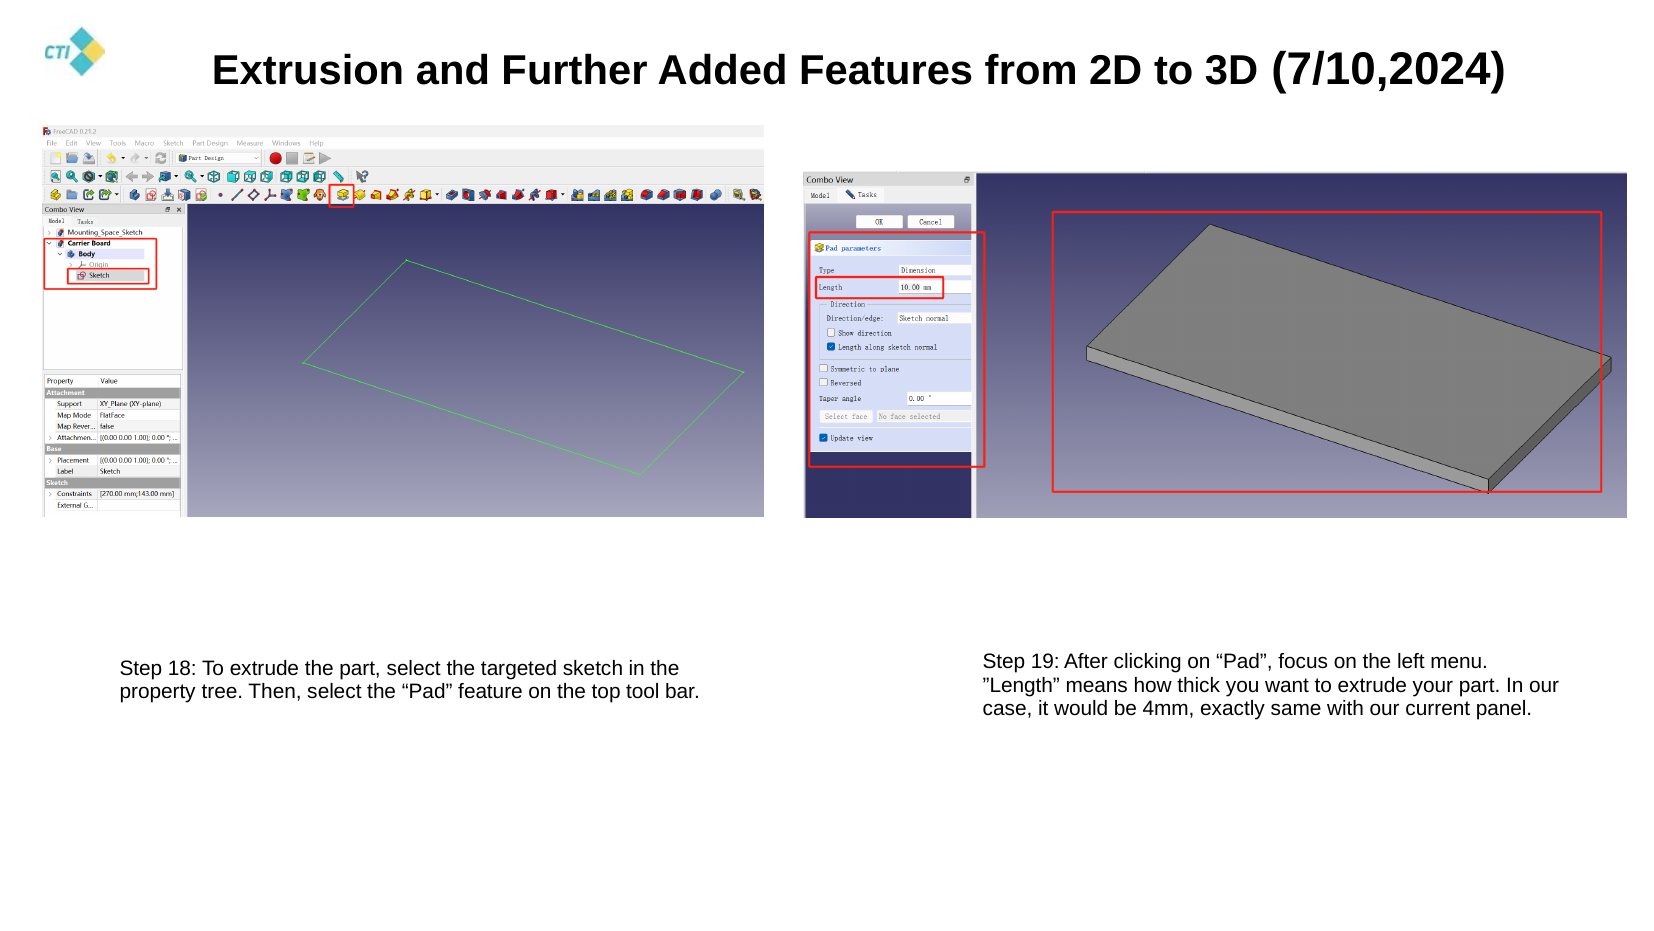

# Extrusion and Further Added Features from 2D to 3D (7/10,2024)
New
New
Step 19: After clicking on “Pad”, focus on the left menu.
”Length” means how thick you want to extrude your part. In our case, it would be 4mm, exactly same with our current panel.
Step 18: To extrude the part, select the targeted sketch in the property tree. Then, select the “Pad” feature on the top tool bar.